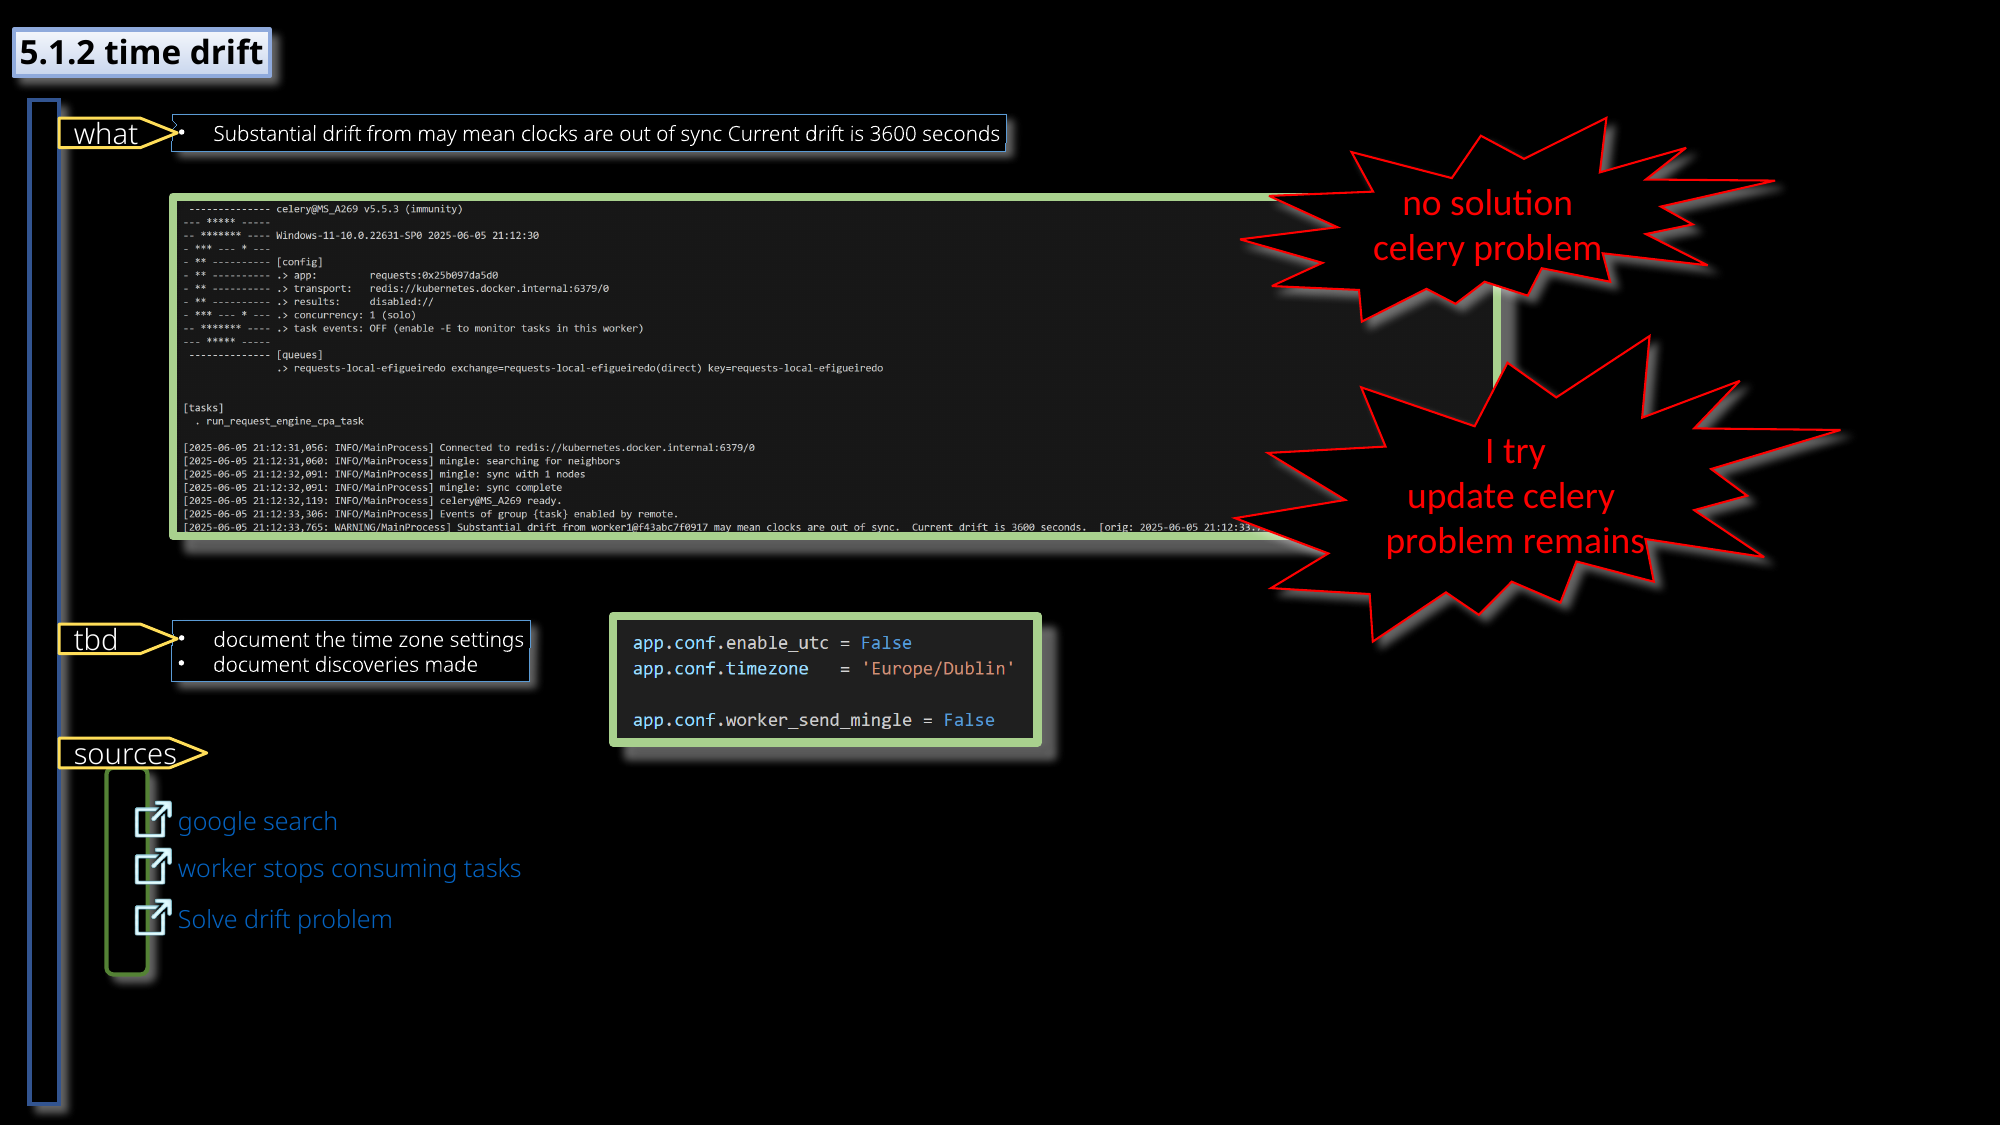

# 5.1.2 time drift
Substantial drift from may mean clocks are out of sync Current drift is 3600 seconds
no solution
celery problem
what
I try
update celery
problem remains
document the time zone settings
document discoveries made
tbd
sources
google search
worker stops consuming tasks
Solve drift problem